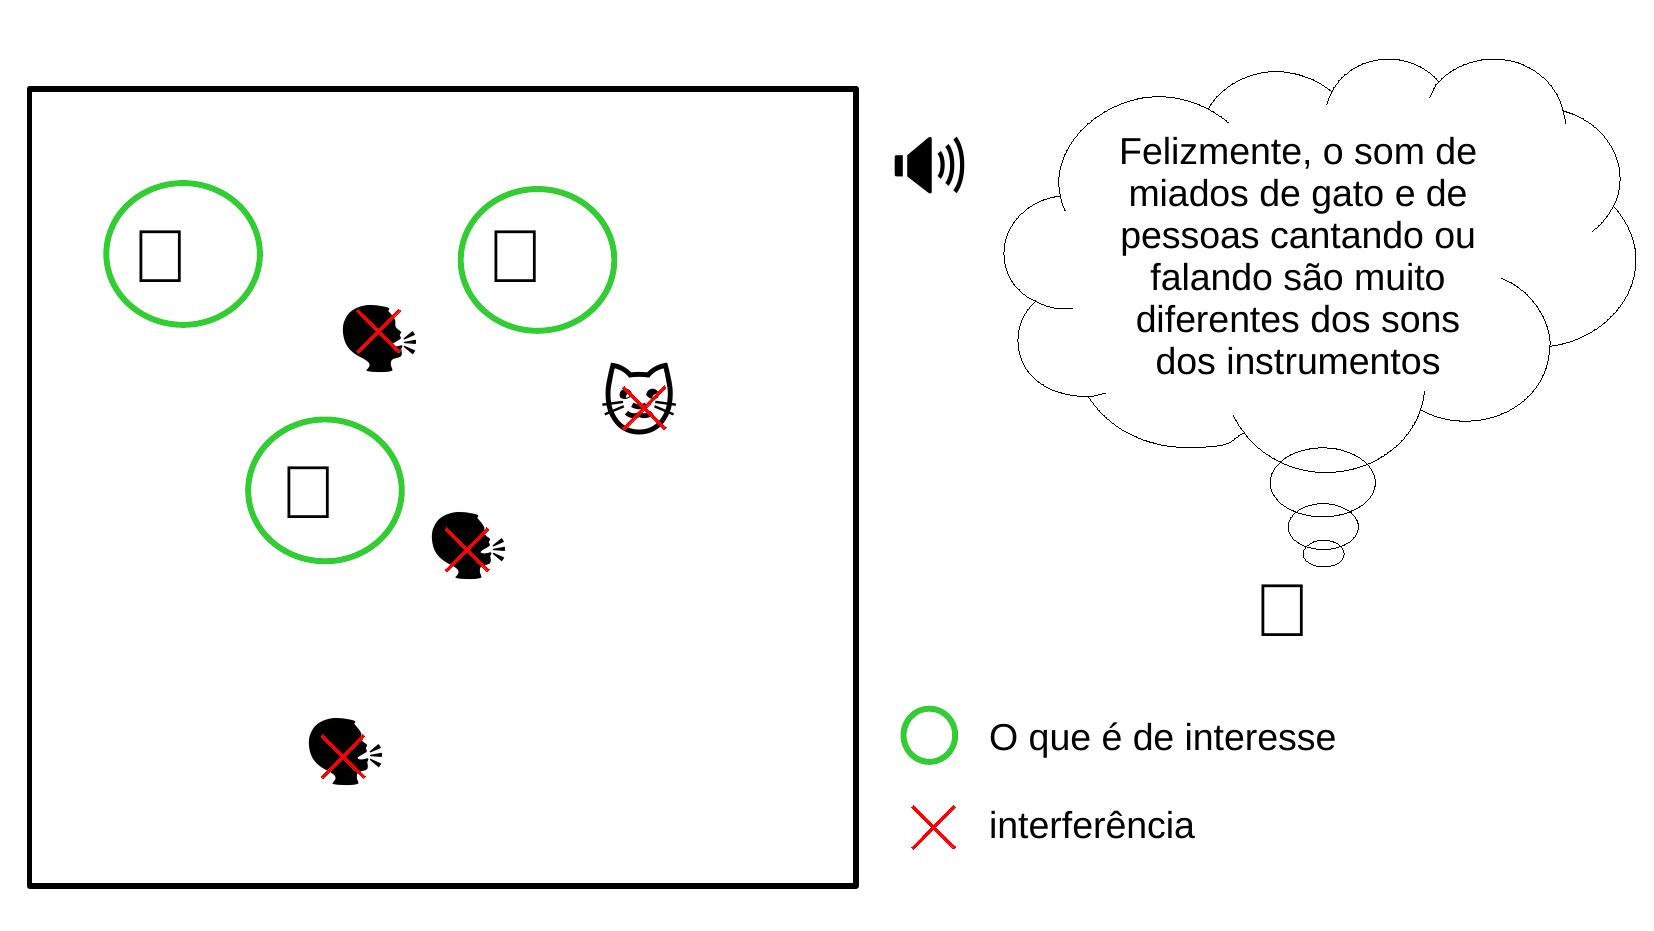

Felizmente, o som de miados de gato e de pessoas cantando ou falando são muito diferentes dos sons dos instrumentos
🔊
🥁
🎻
🗣️
🐱
🎹
🗣️
🙂
🗣️
O que é de interesse
interferência